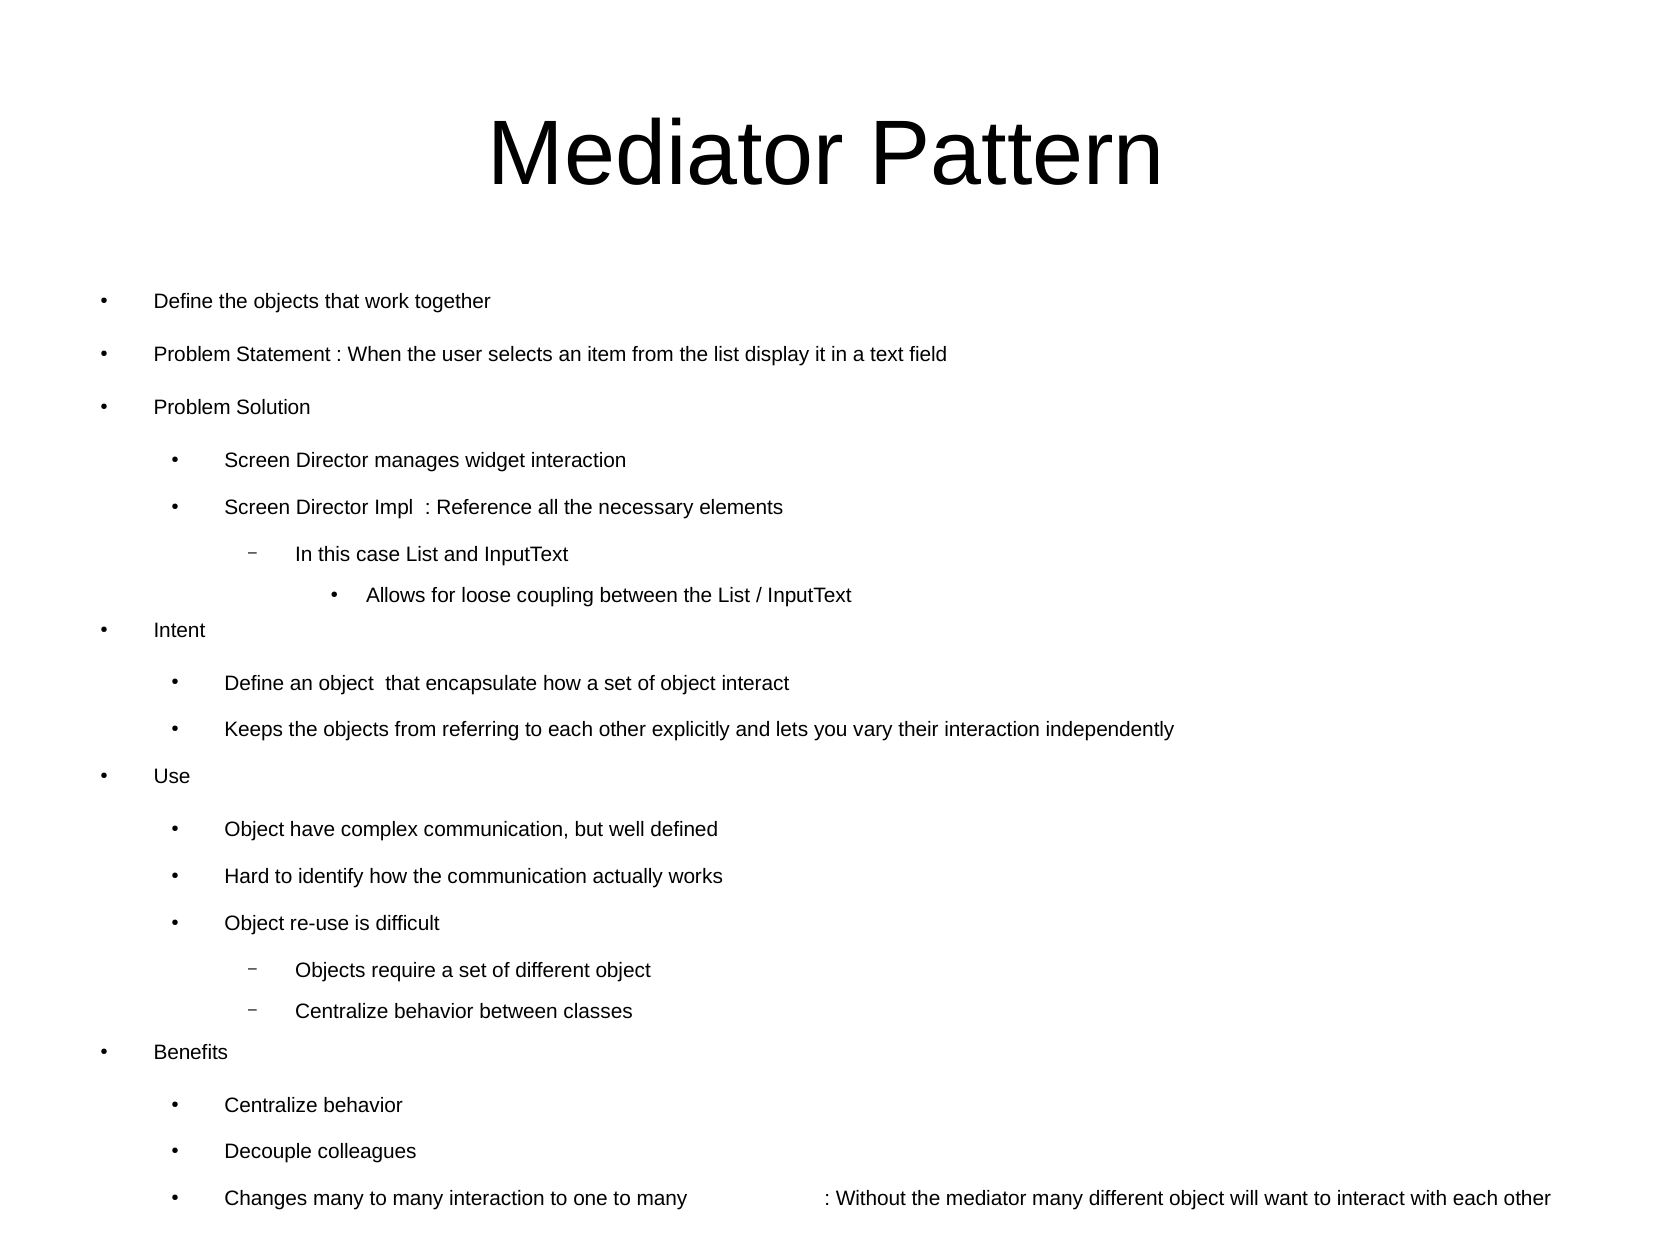

# Mediator Pattern
Define the objects that work together
Problem Statement : When the user selects an item from the list display it in a text field
Problem Solution
Screen Director manages widget interaction
Screen Director Impl : Reference all the necessary elements
In this case List and InputText
Allows for loose coupling between the List / InputText
Intent
Define an object that encapsulate how a set of object interact
Keeps the objects from referring to each other explicitly and lets you vary their interaction independently
Use
Object have complex communication, but well defined
Hard to identify how the communication actually works
Object re-use is difficult
Objects require a set of different object
Centralize behavior between classes
Benefits
Centralize behavior
Decouple colleagues
Changes many to many interaction to one to many		: Without the mediator many different object will want to interact with each other